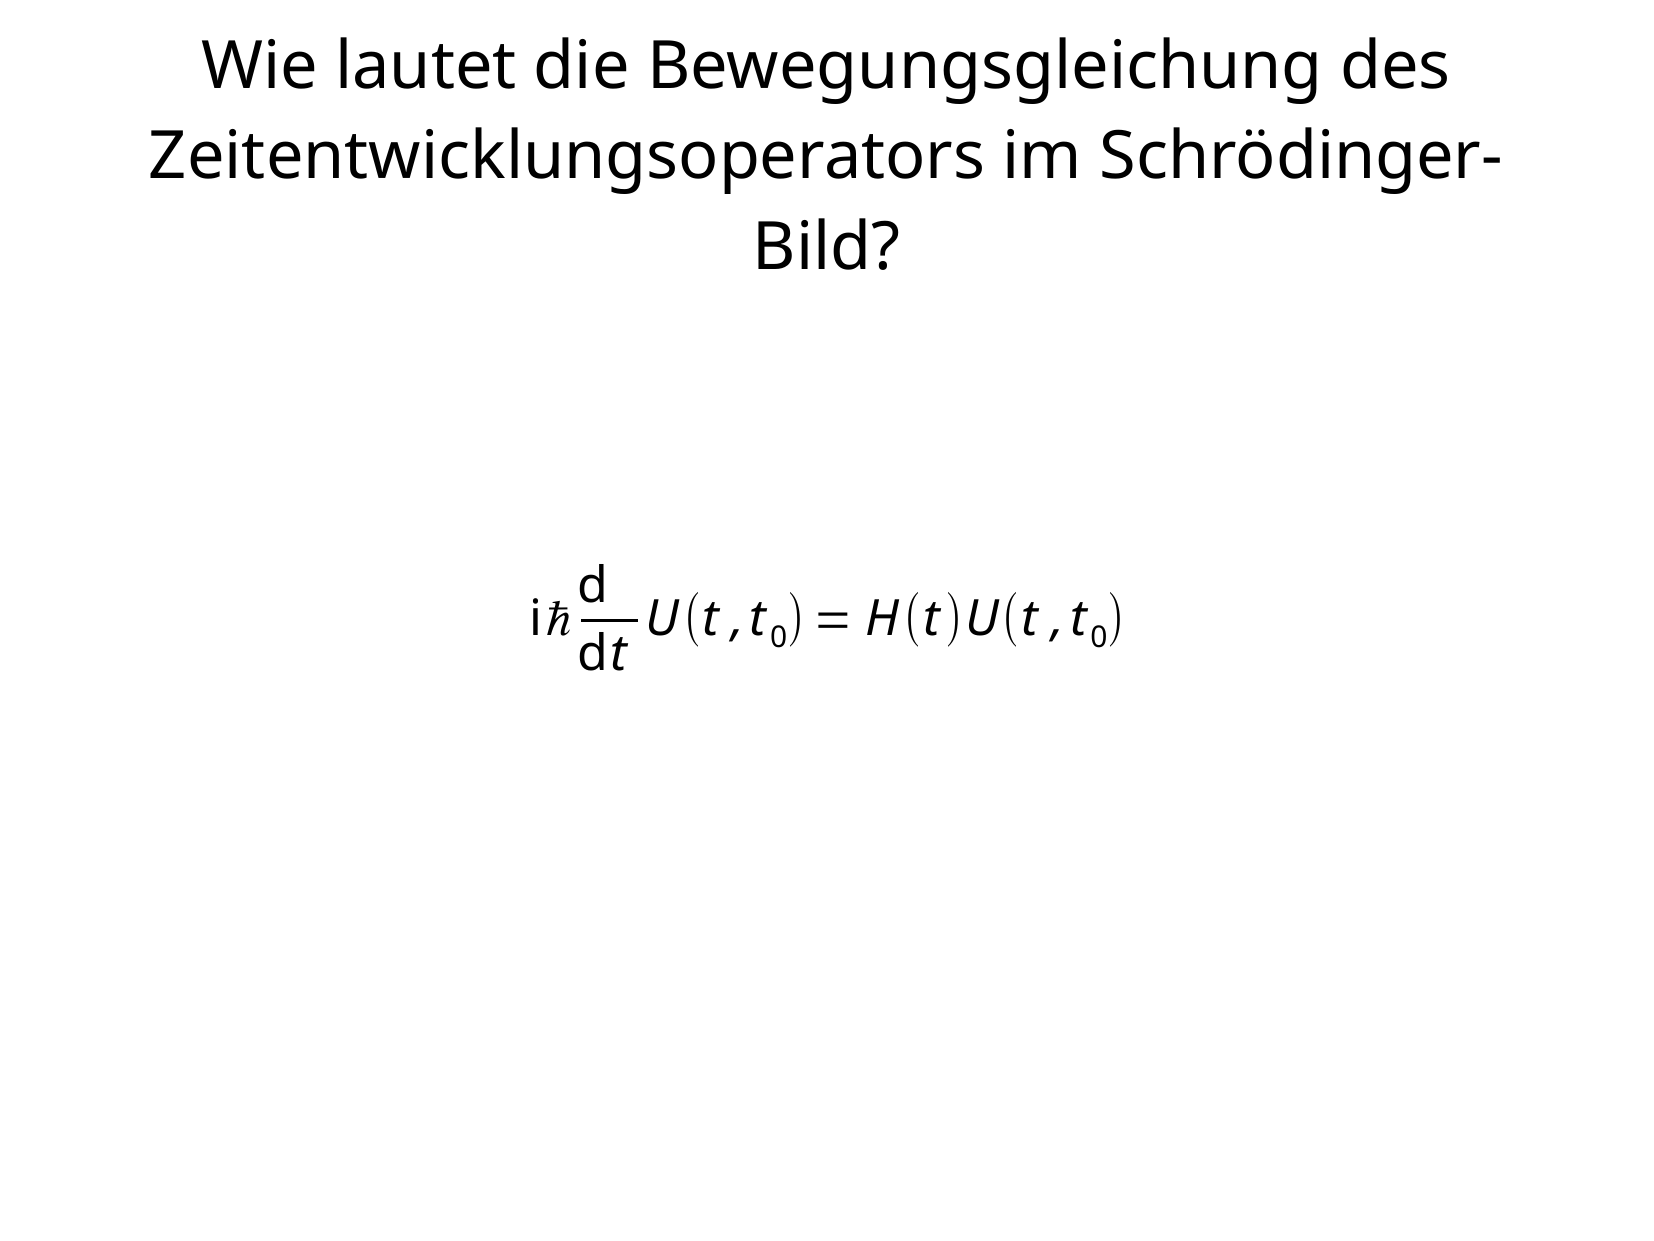

# Wie lautet die Bewegungsgleichung des Zeitentwicklungsoperators im Schrödinger-Bild?